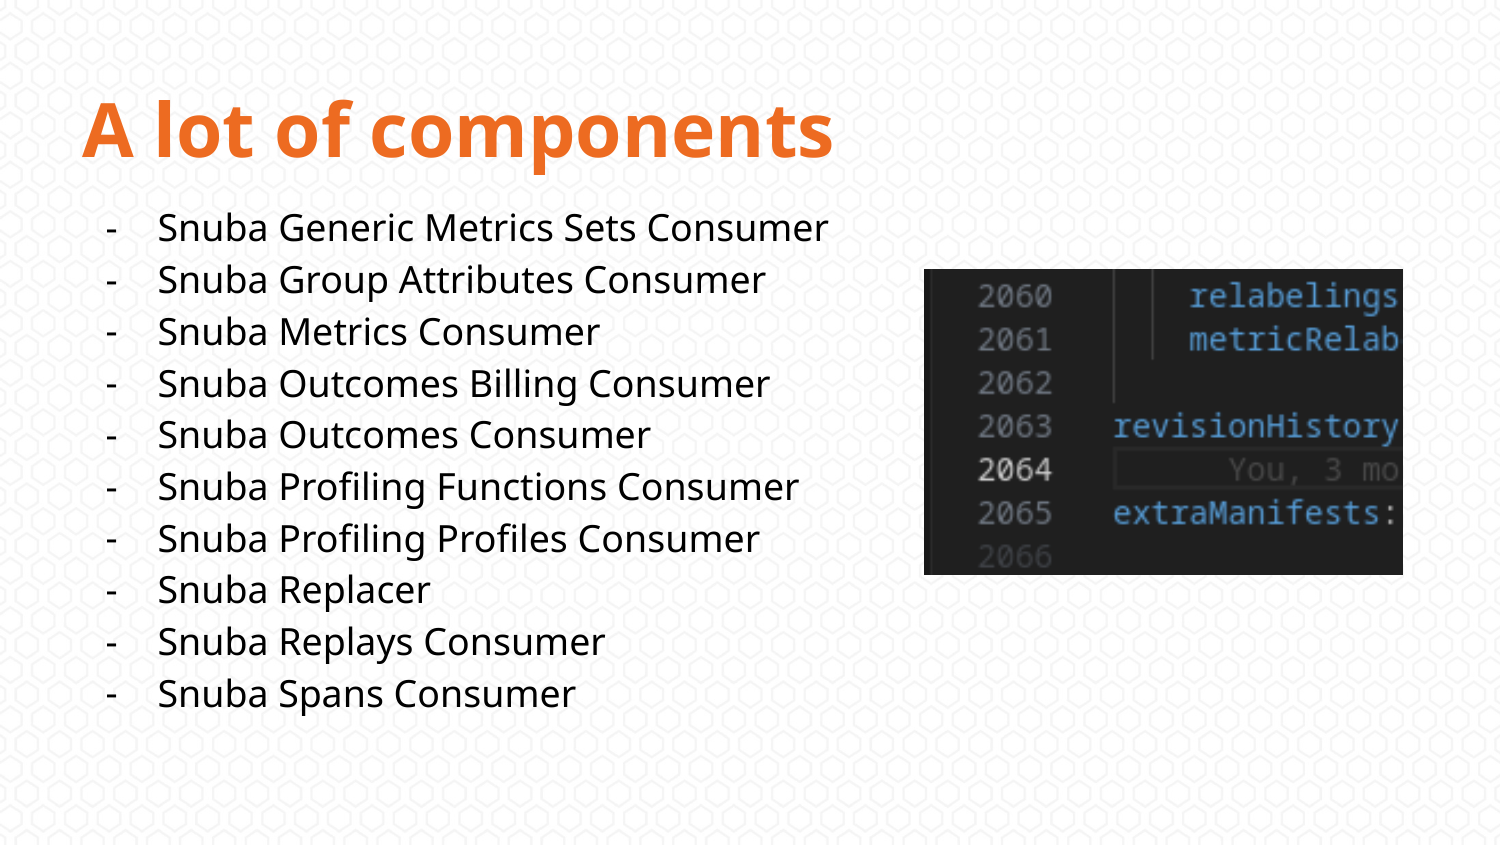

A lot of components
# Snuba Generic Metrics Sets Consumer
Snuba Group Attributes Consumer
Snuba Metrics Consumer
Snuba Outcomes Billing Consumer
Snuba Outcomes Consumer
Snuba Profiling Functions Consumer
Snuba Profiling Profiles Consumer
Snuba Replacer
Snuba Replays Consumer
Snuba Spans Consumer